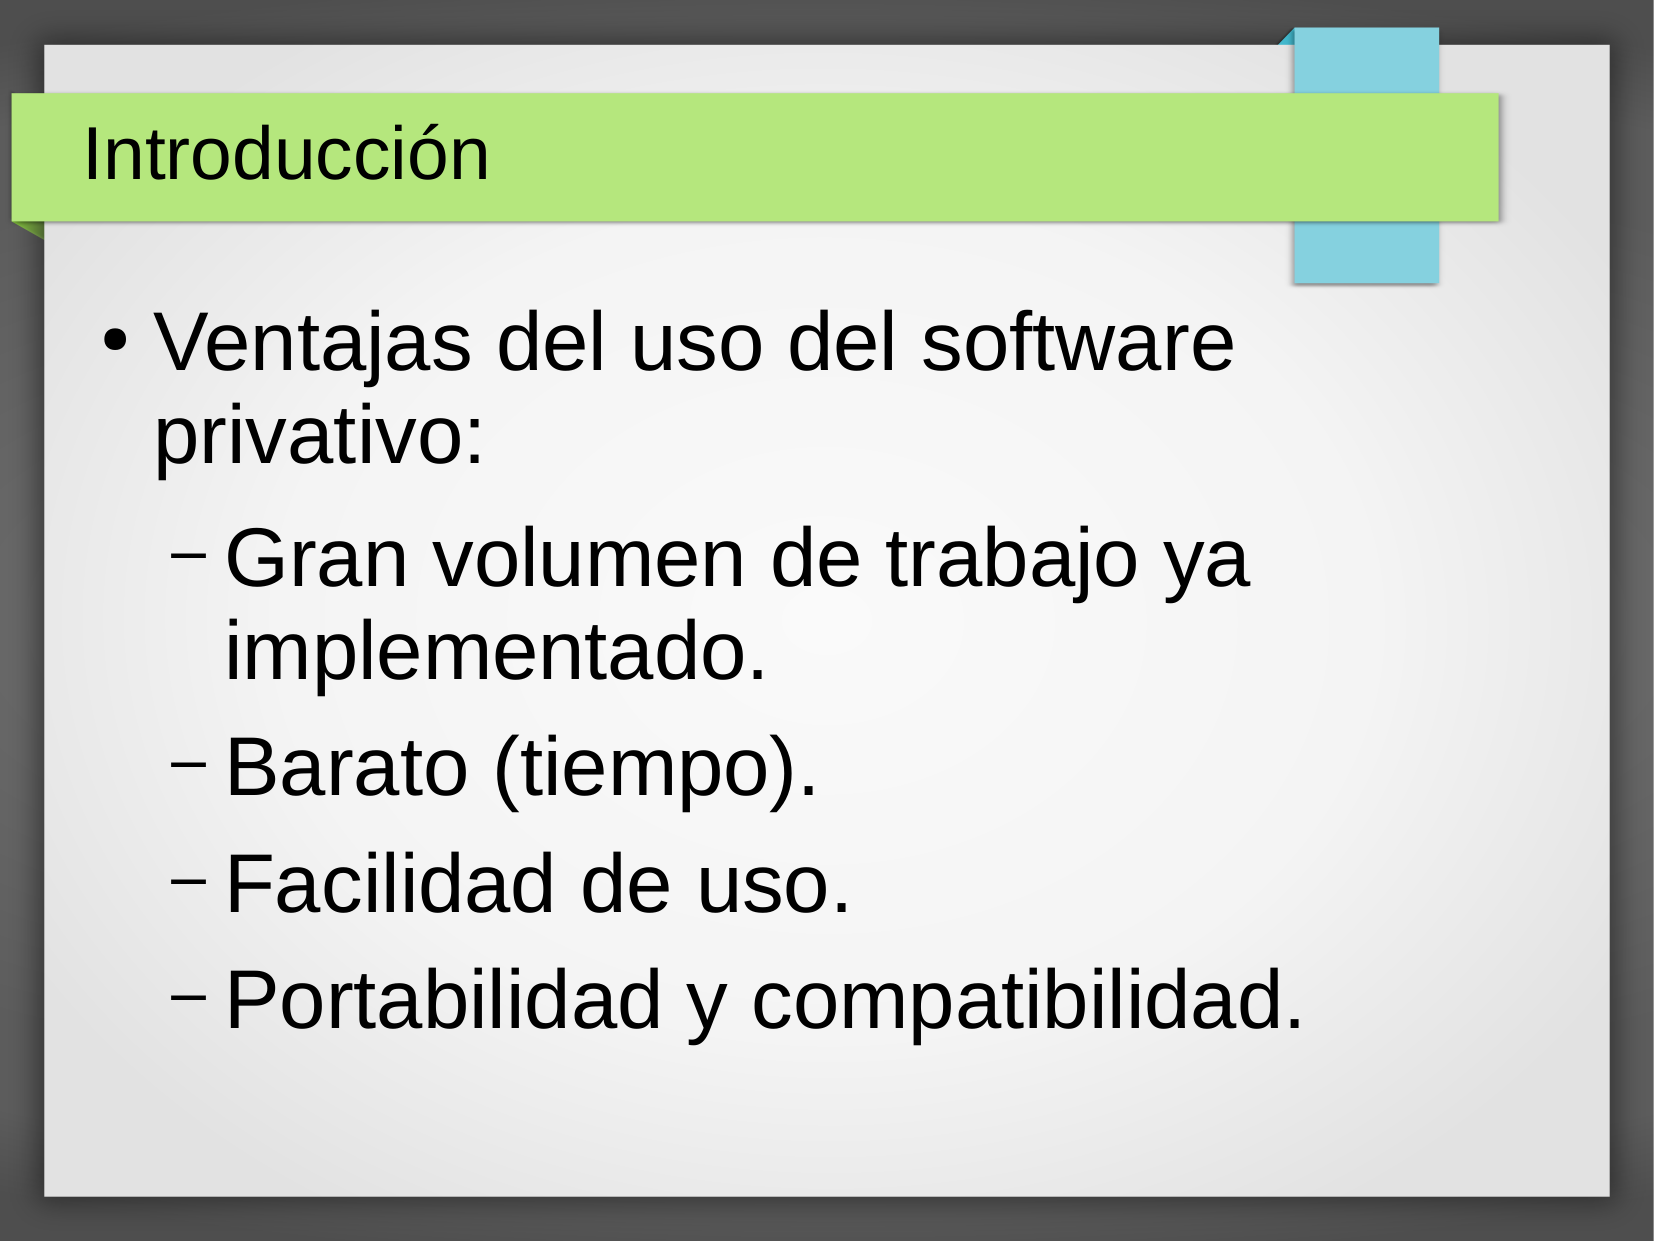

# Introducción
Ventajas del uso del software privativo:
Gran volumen de trabajo ya implementado.
Barato (tiempo).
Facilidad de uso.
Portabilidad y compatibilidad.